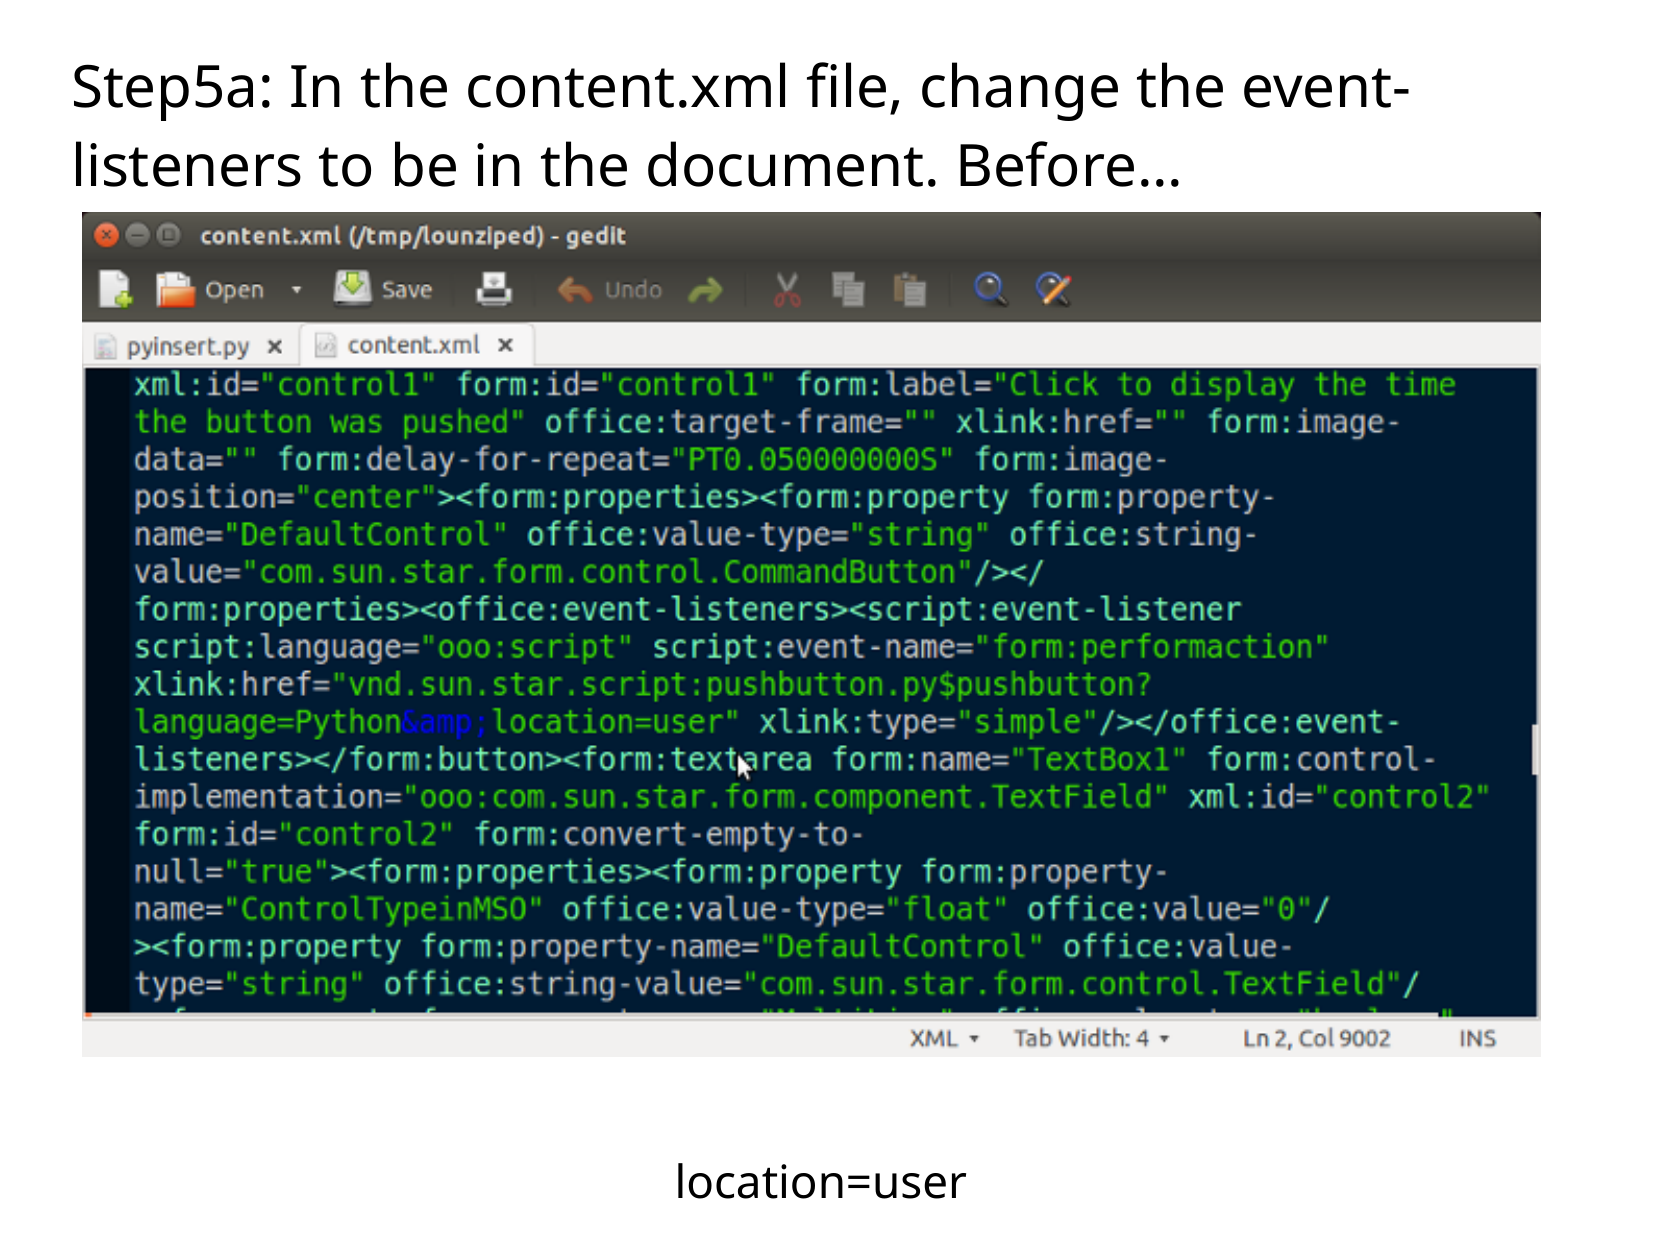

# Step5a: In the content.xml file, change the event-listeners to be in the document. Before...
location=user